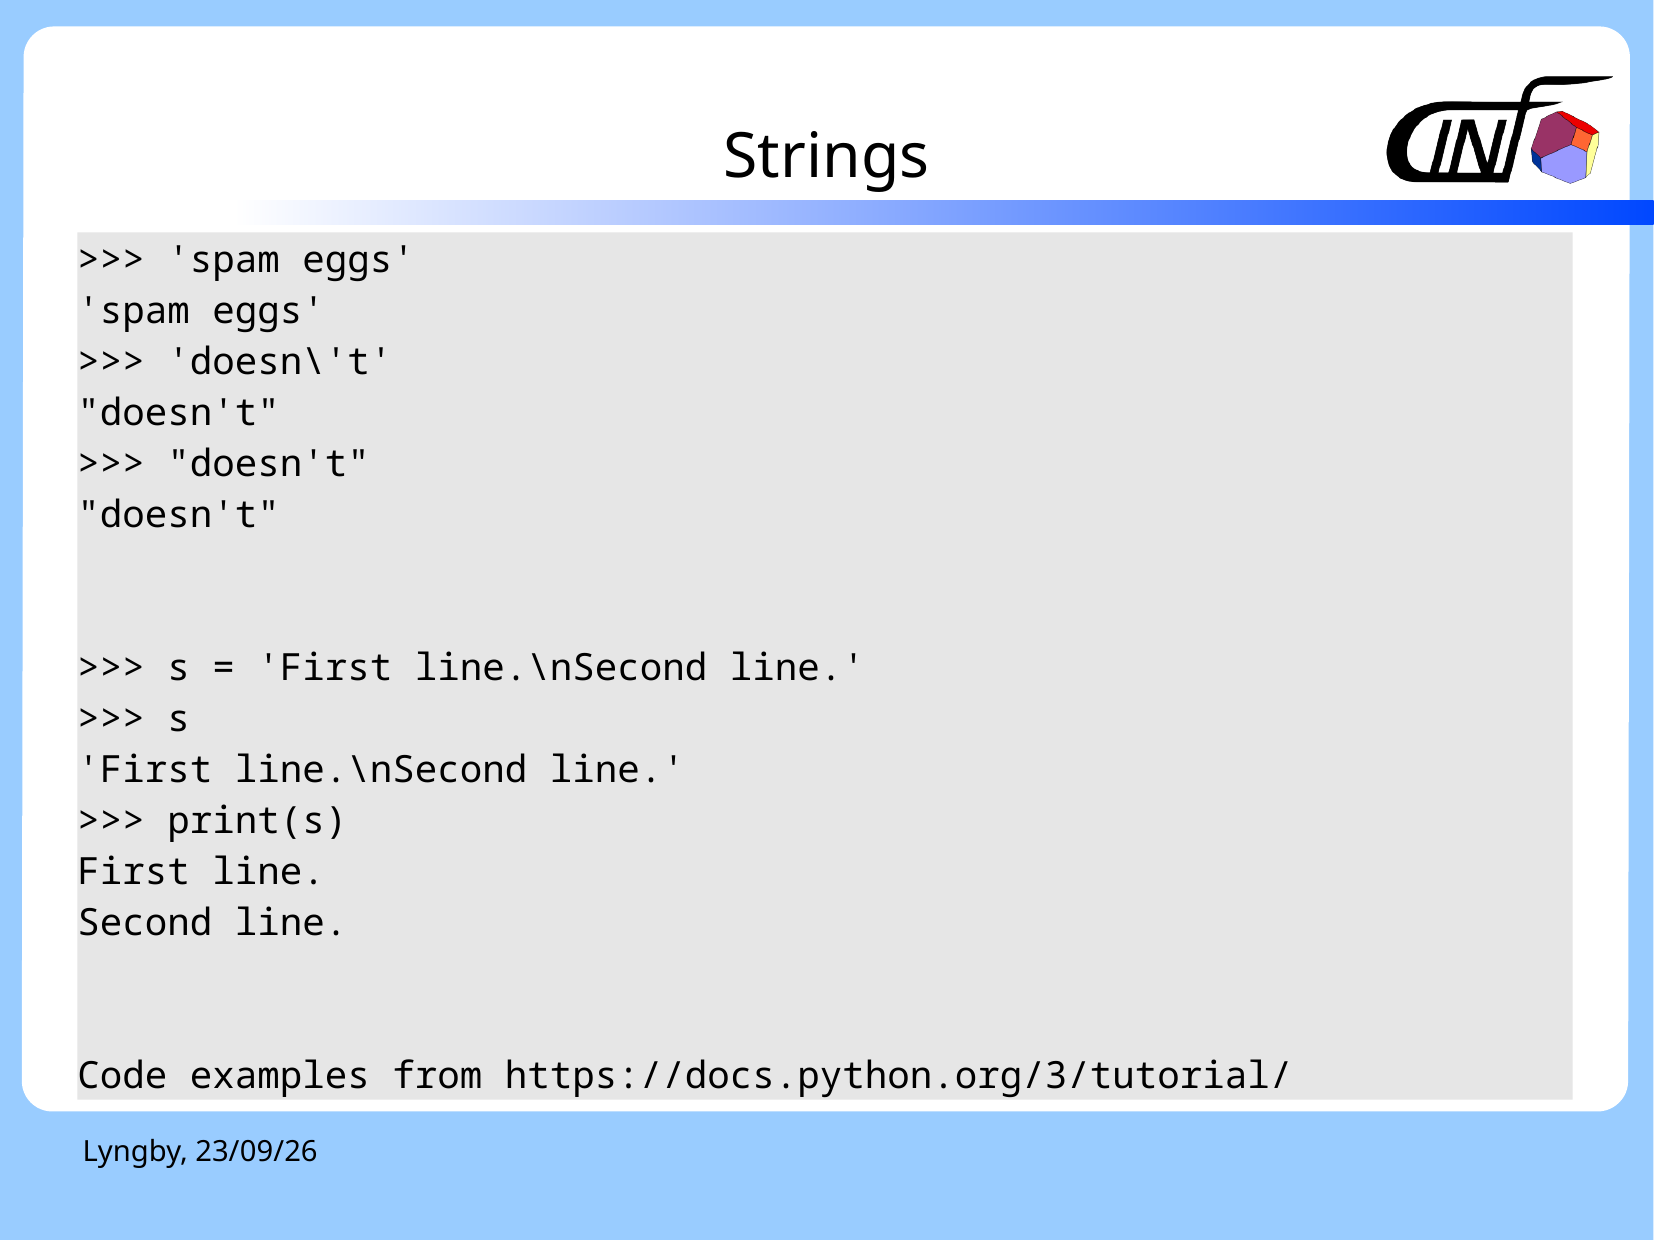

# Strings
>>> 'spam eggs'
'spam eggs'
>>> 'doesn\'t'
"doesn't"
>>> "doesn't"
"doesn't"
>>> s = 'First line.\nSecond line.'
>>> s
'First line.\nSecond line.'
>>> print(s)
First line.
Second line.
Code examples from https://docs.python.org/3/tutorial/